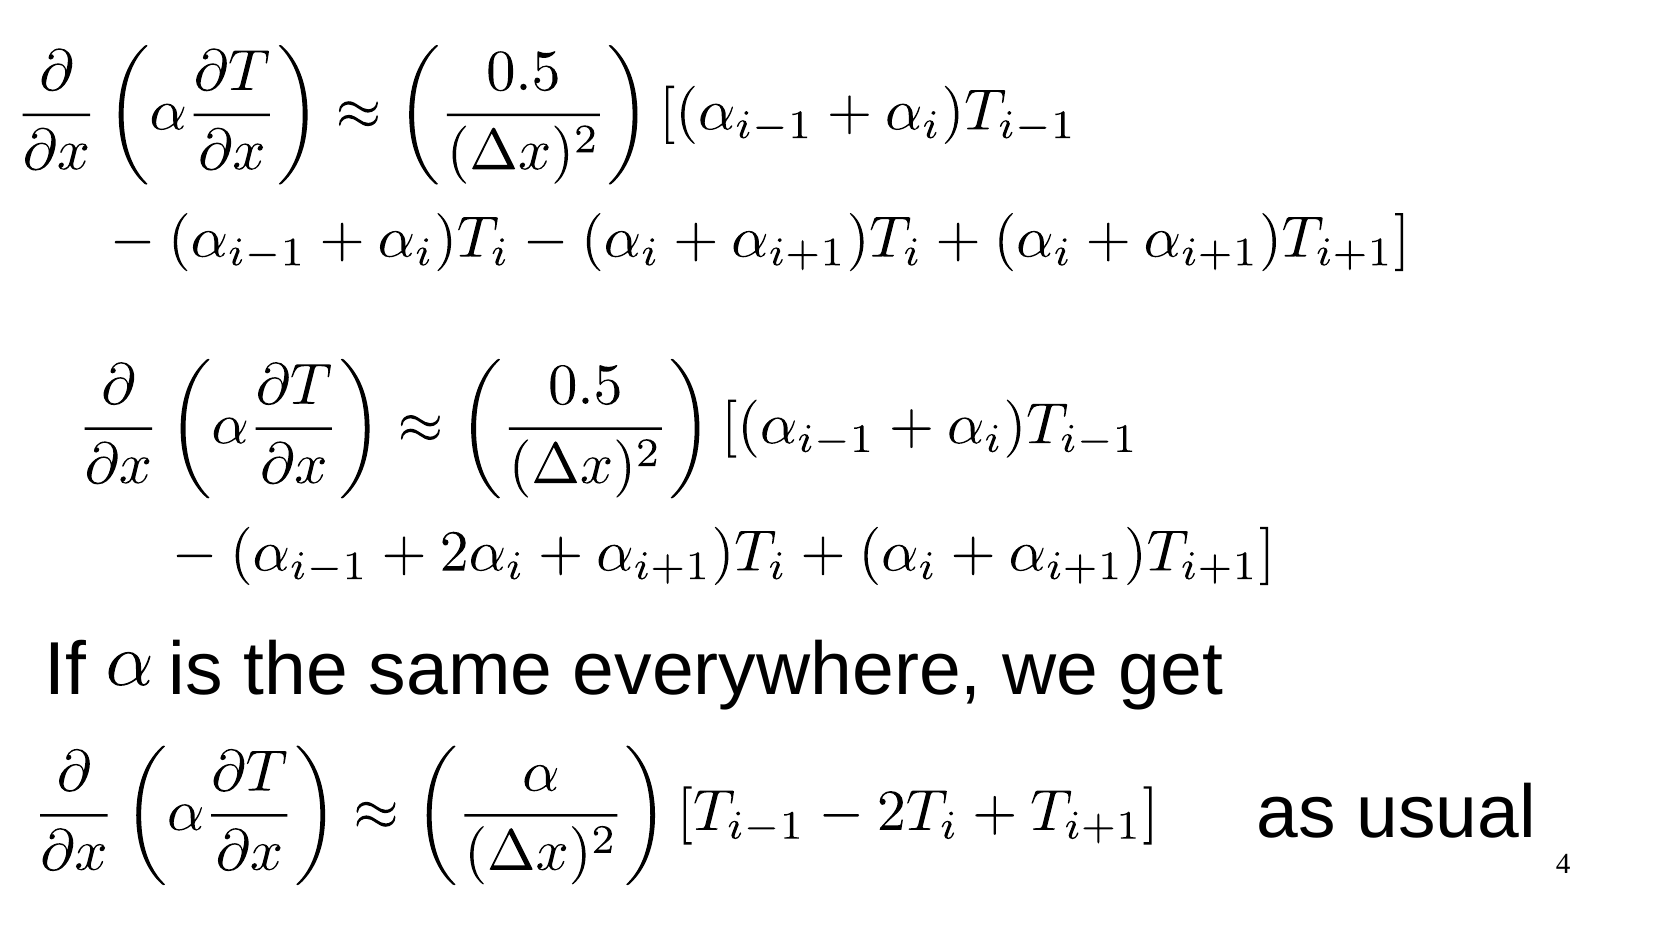

If is the same everywhere, we get
as usual
4